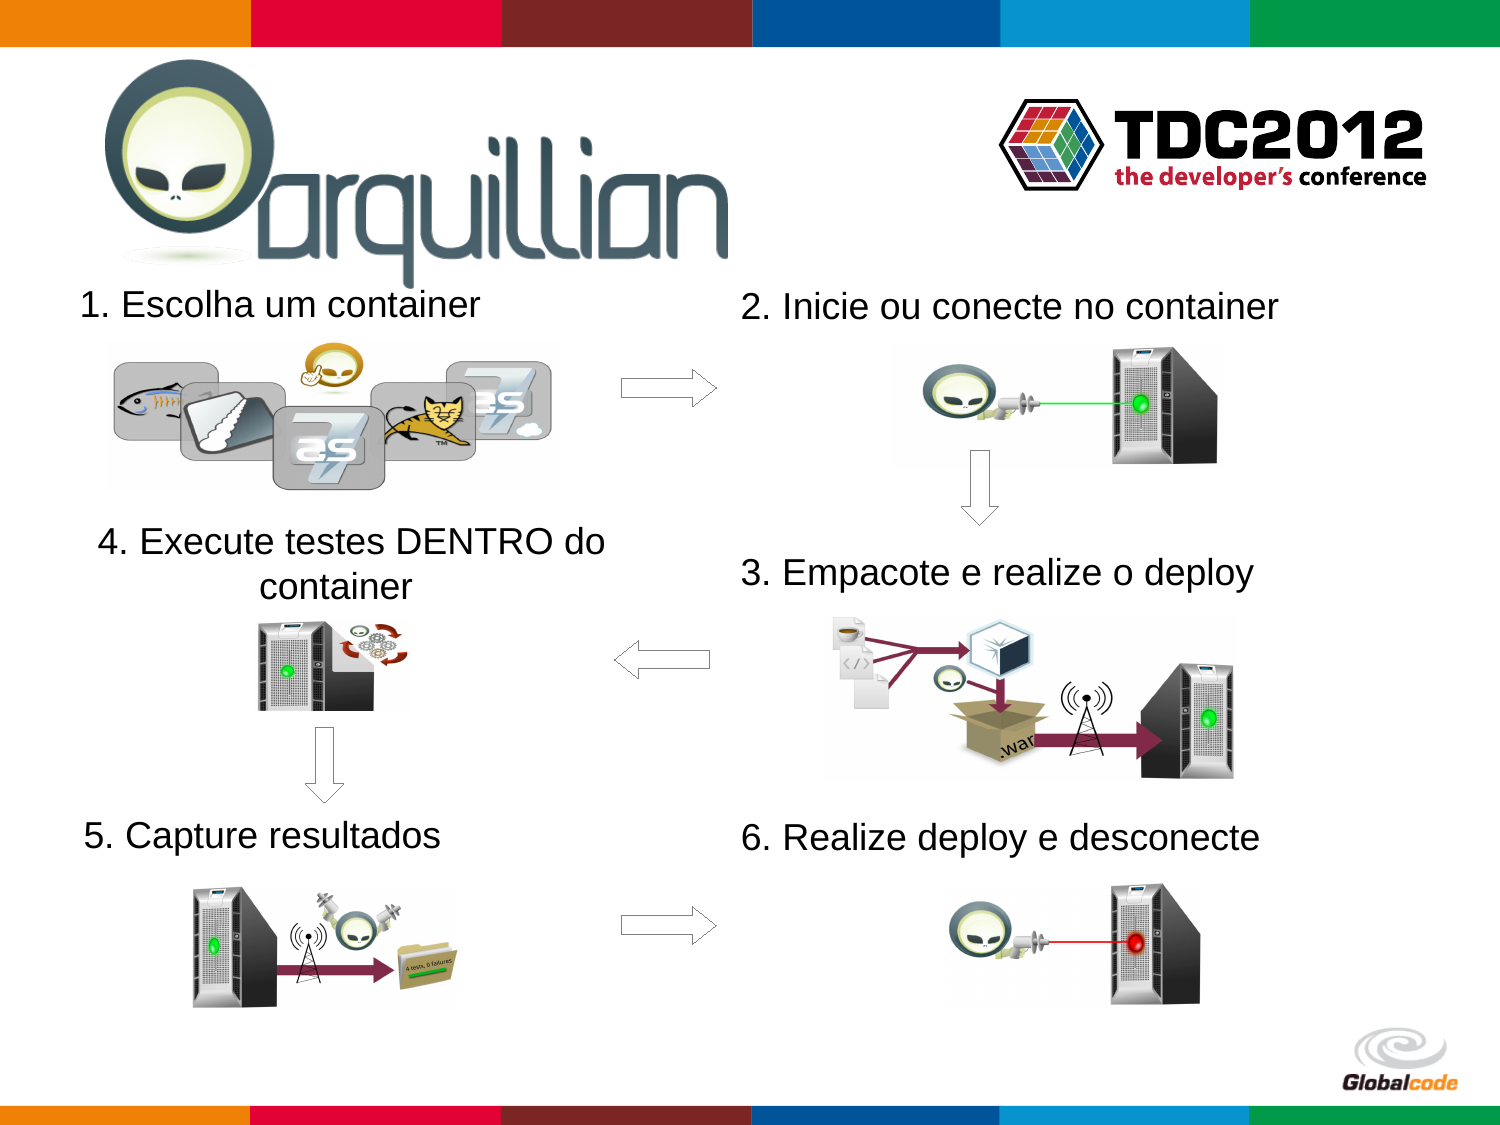

1. Escolha um container
2. Inicie ou conecte no container
4. Execute testes DENTRO do container
3. Empacote e realize o deploy
5. Capture resultados
6. Realize deploy e desconecte